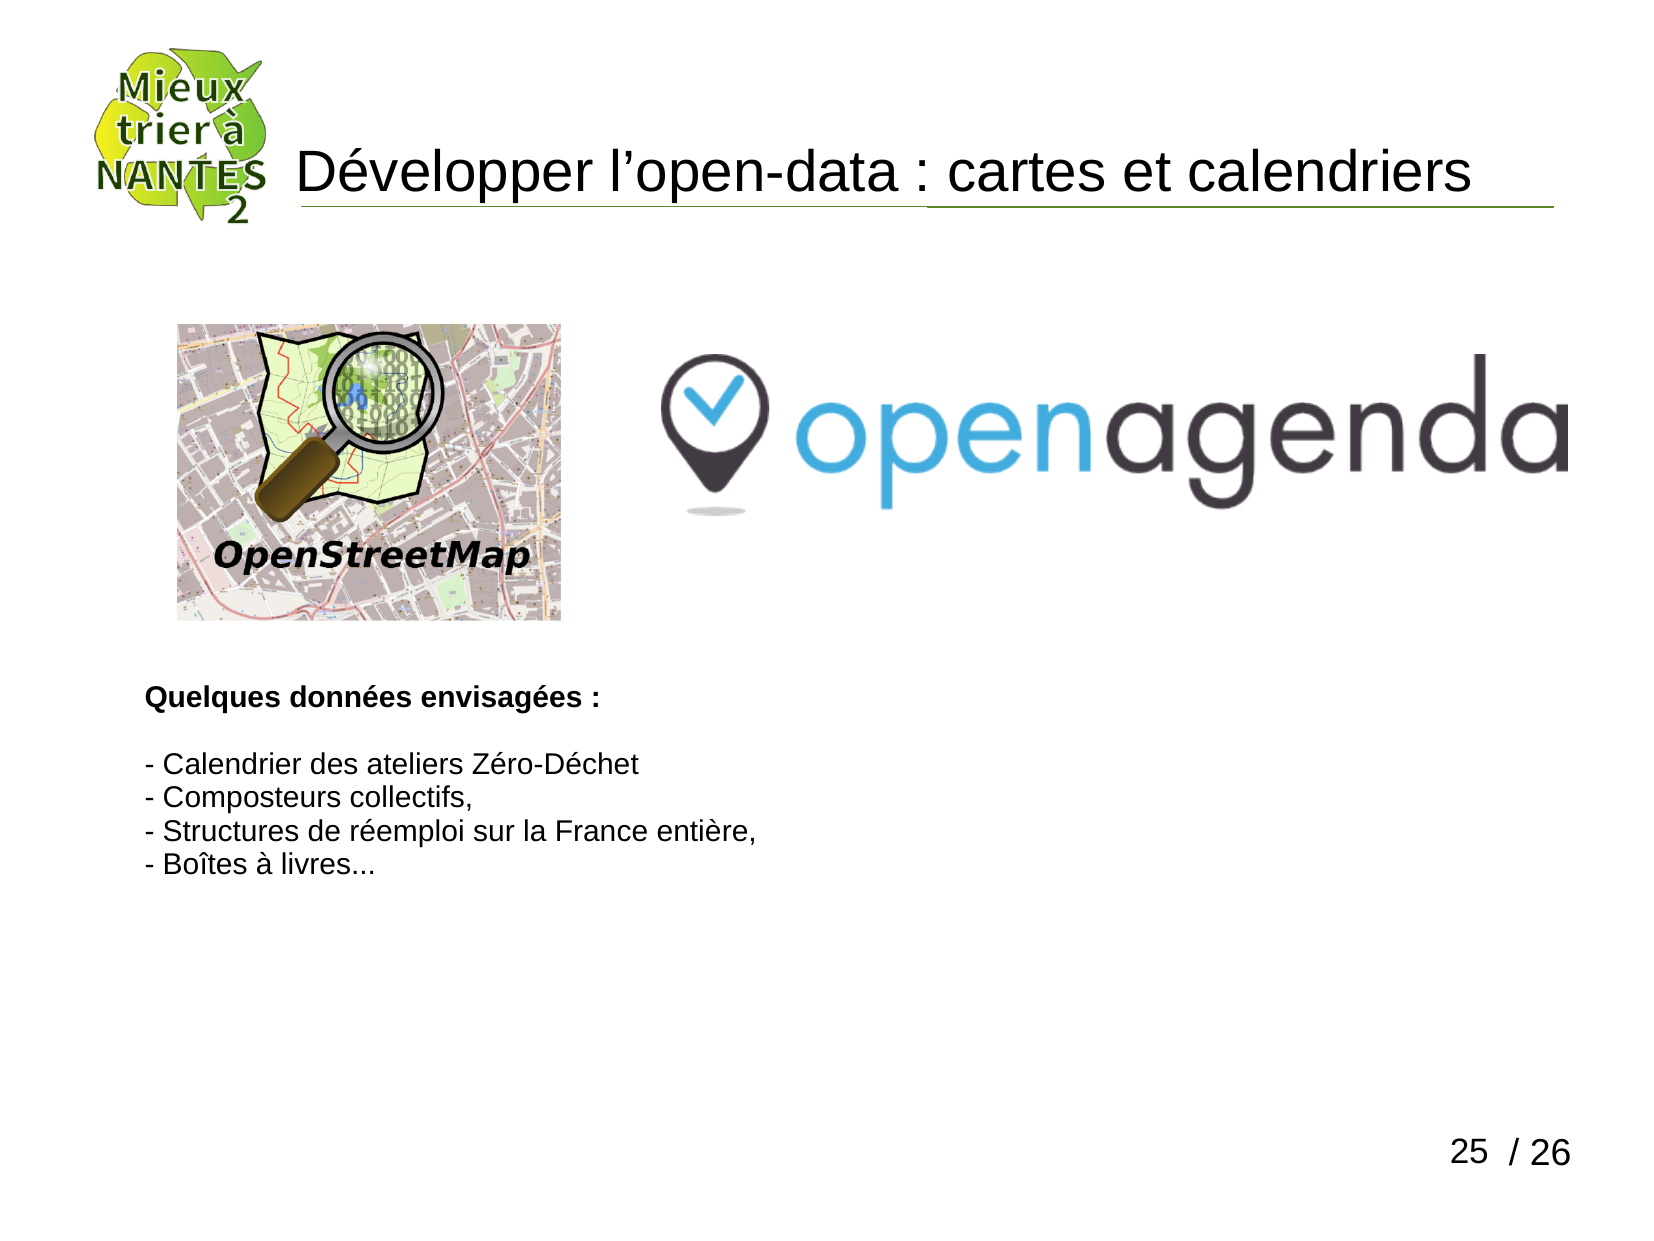

Développer l’open-data : cartes et calendriers
Quelques données envisagées :
- Calendrier des ateliers Zéro-Déchet
- Composteurs collectifs,
- Structures de réemploi sur la France entière,
- Boîtes à livres...
/ 26